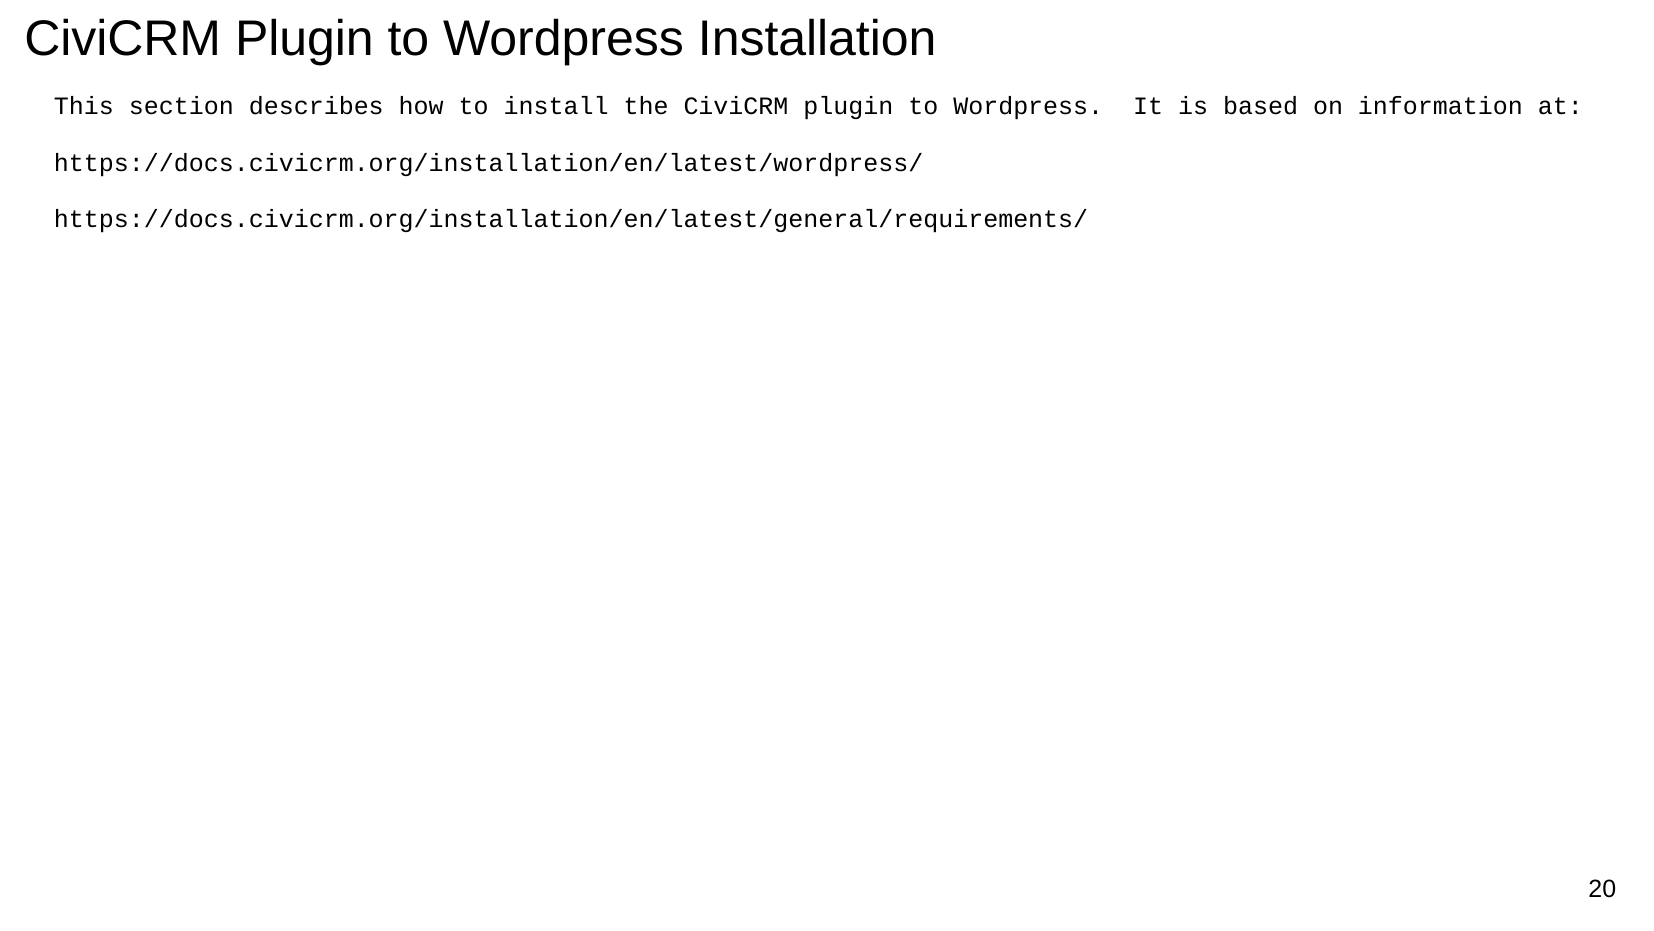

# CiviCRM Plugin to Wordpress Installation
This section describes how to install the CiviCRM plugin to Wordpress. It is based on information at:
https://docs.civicrm.org/installation/en/latest/wordpress/
https://docs.civicrm.org/installation/en/latest/general/requirements/